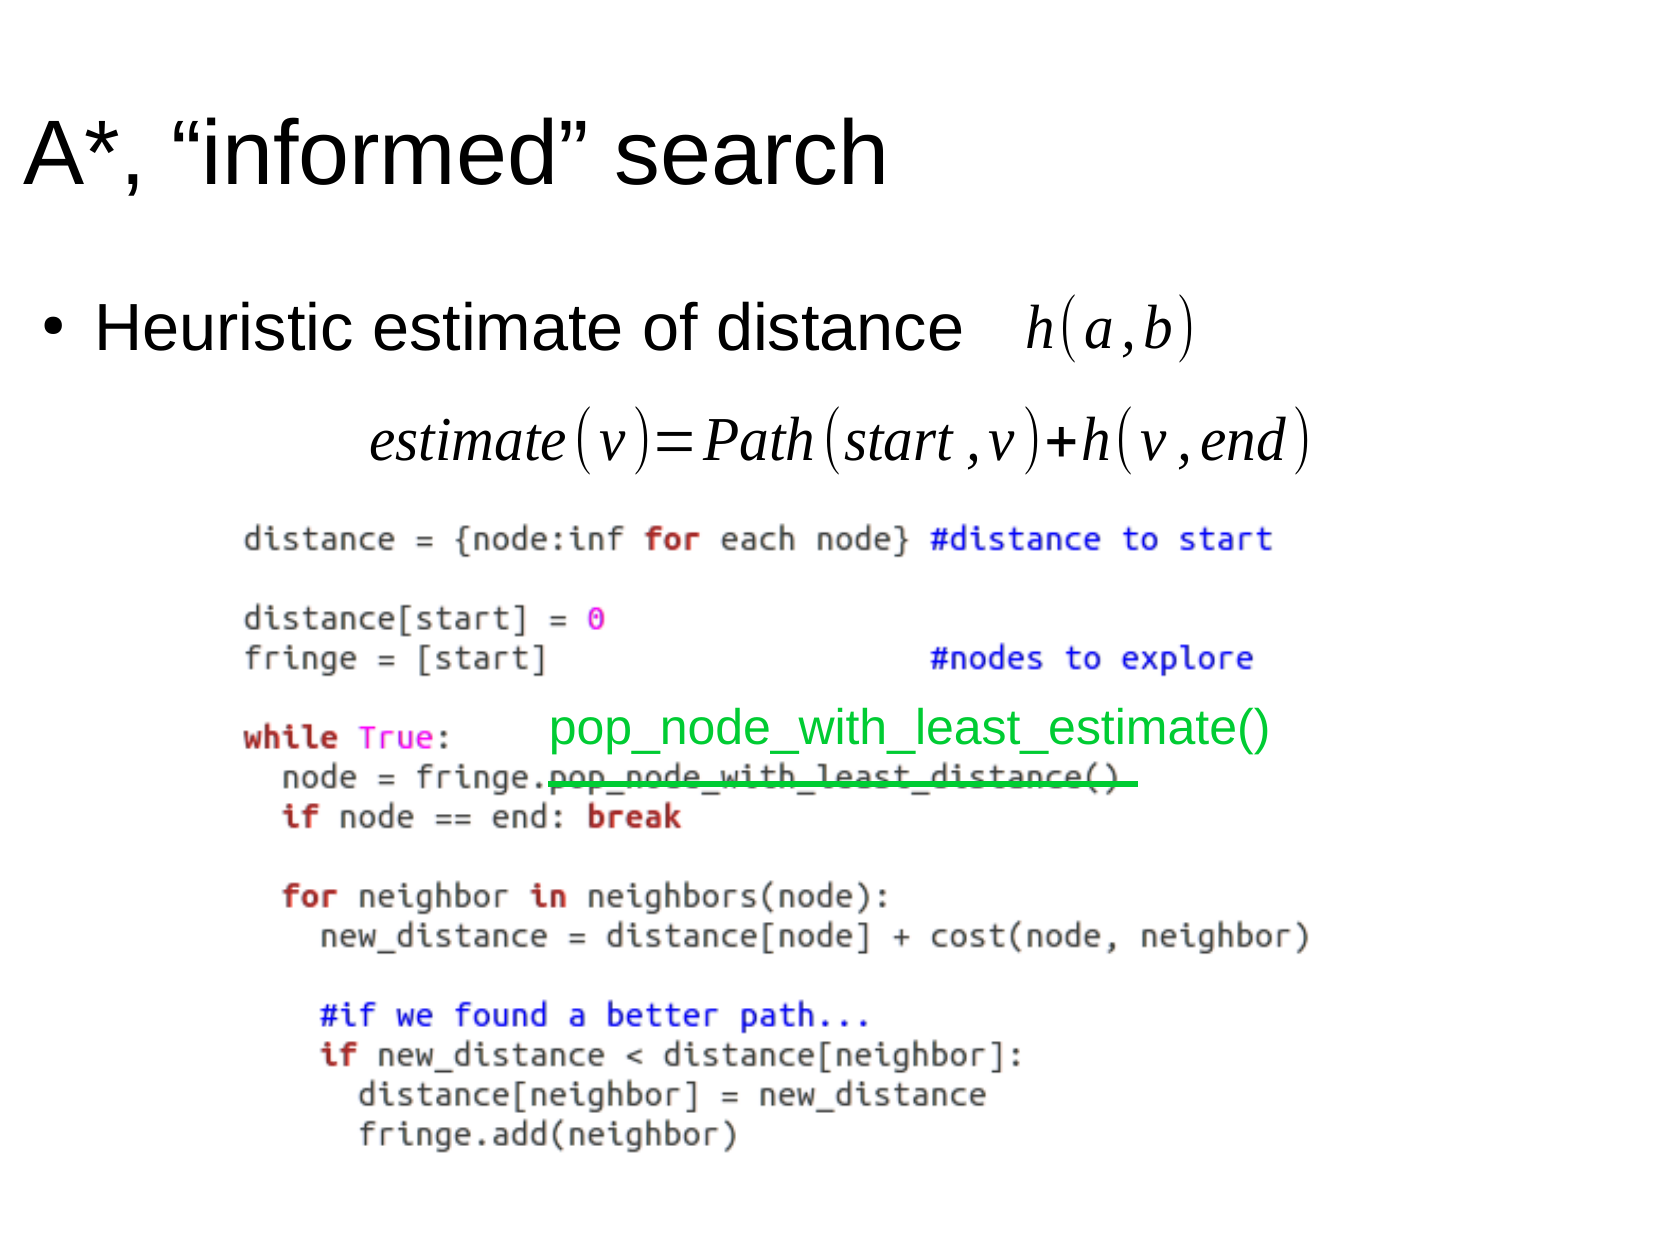

# A*, “informed” search
Heuristic estimate of distance
pop_node_with_least_estimate()